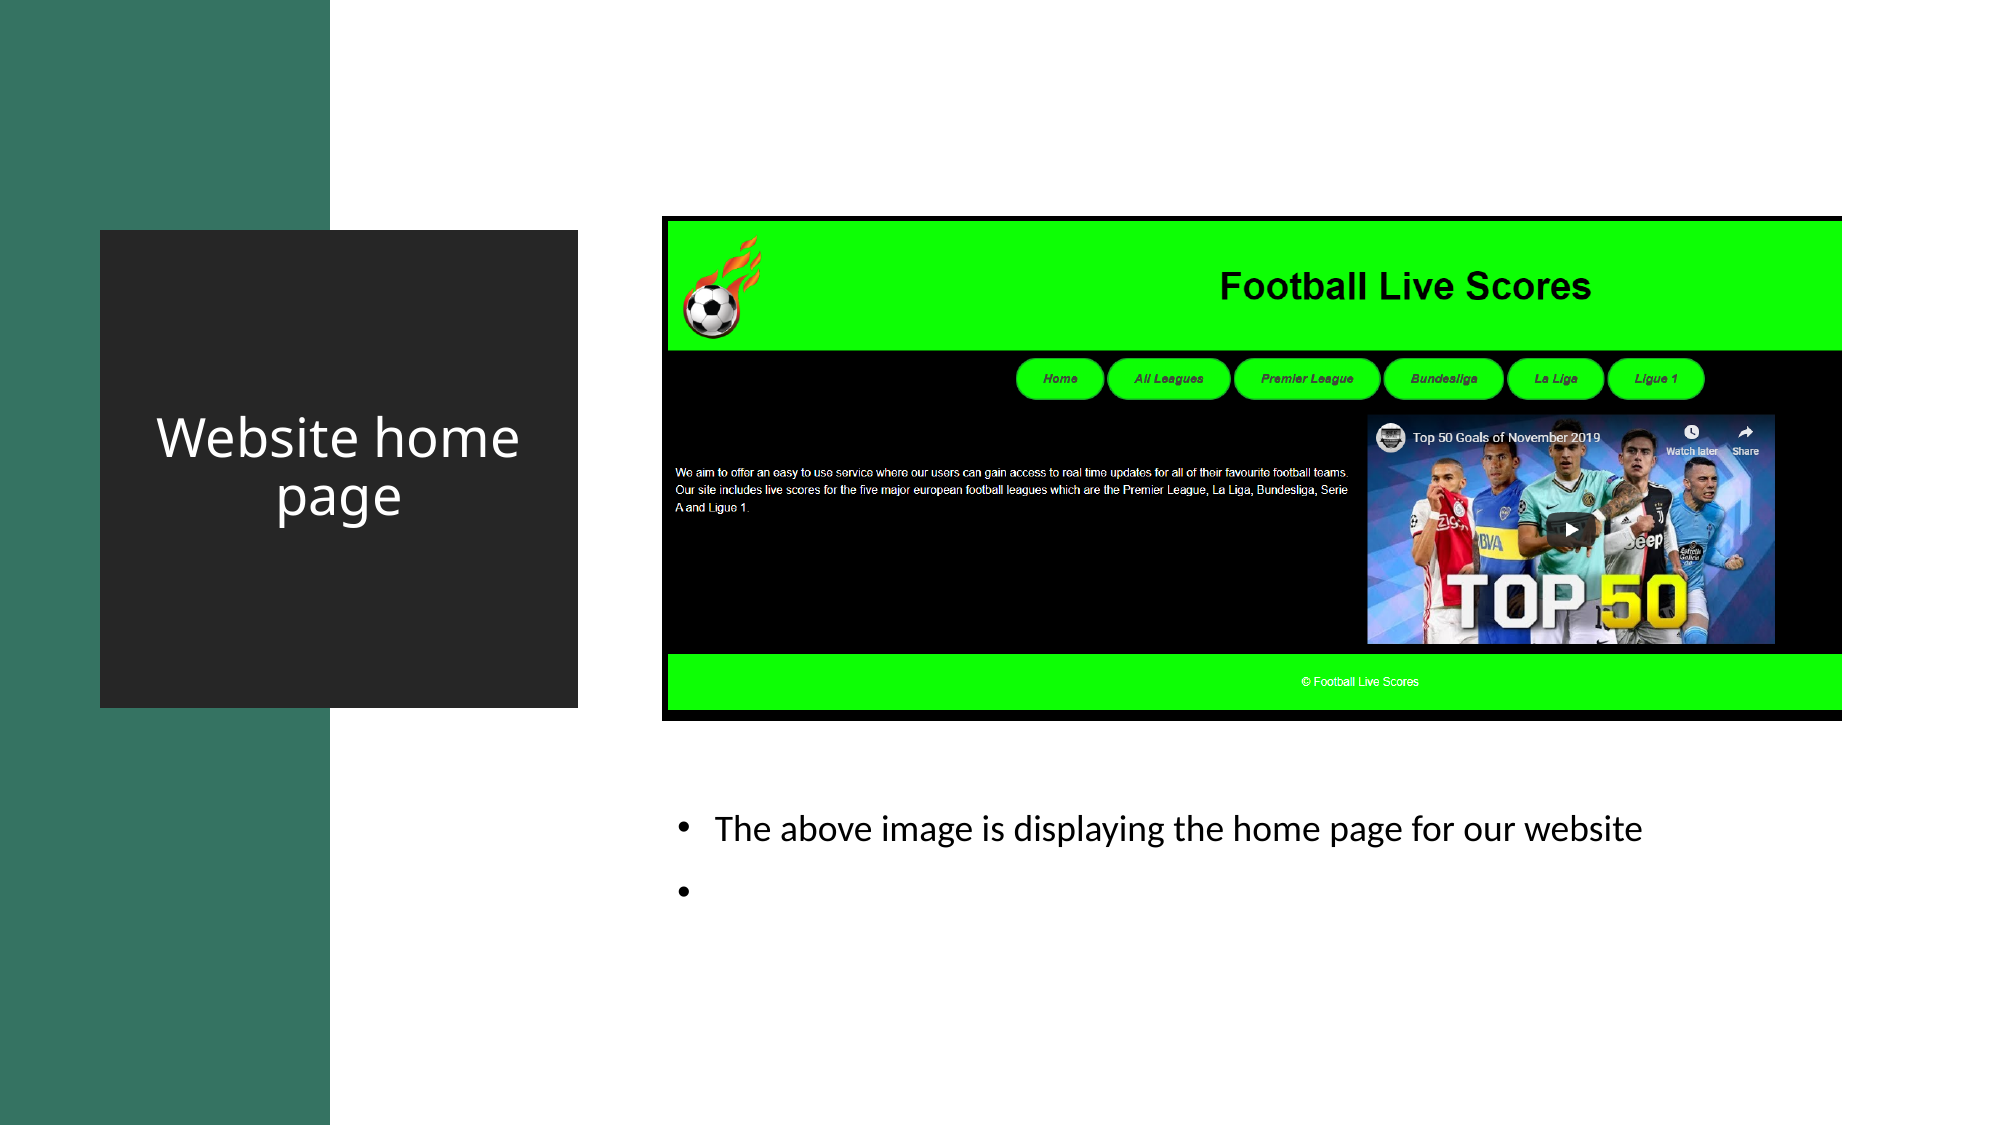

# Website home page
The above image is displaying the home page for our website